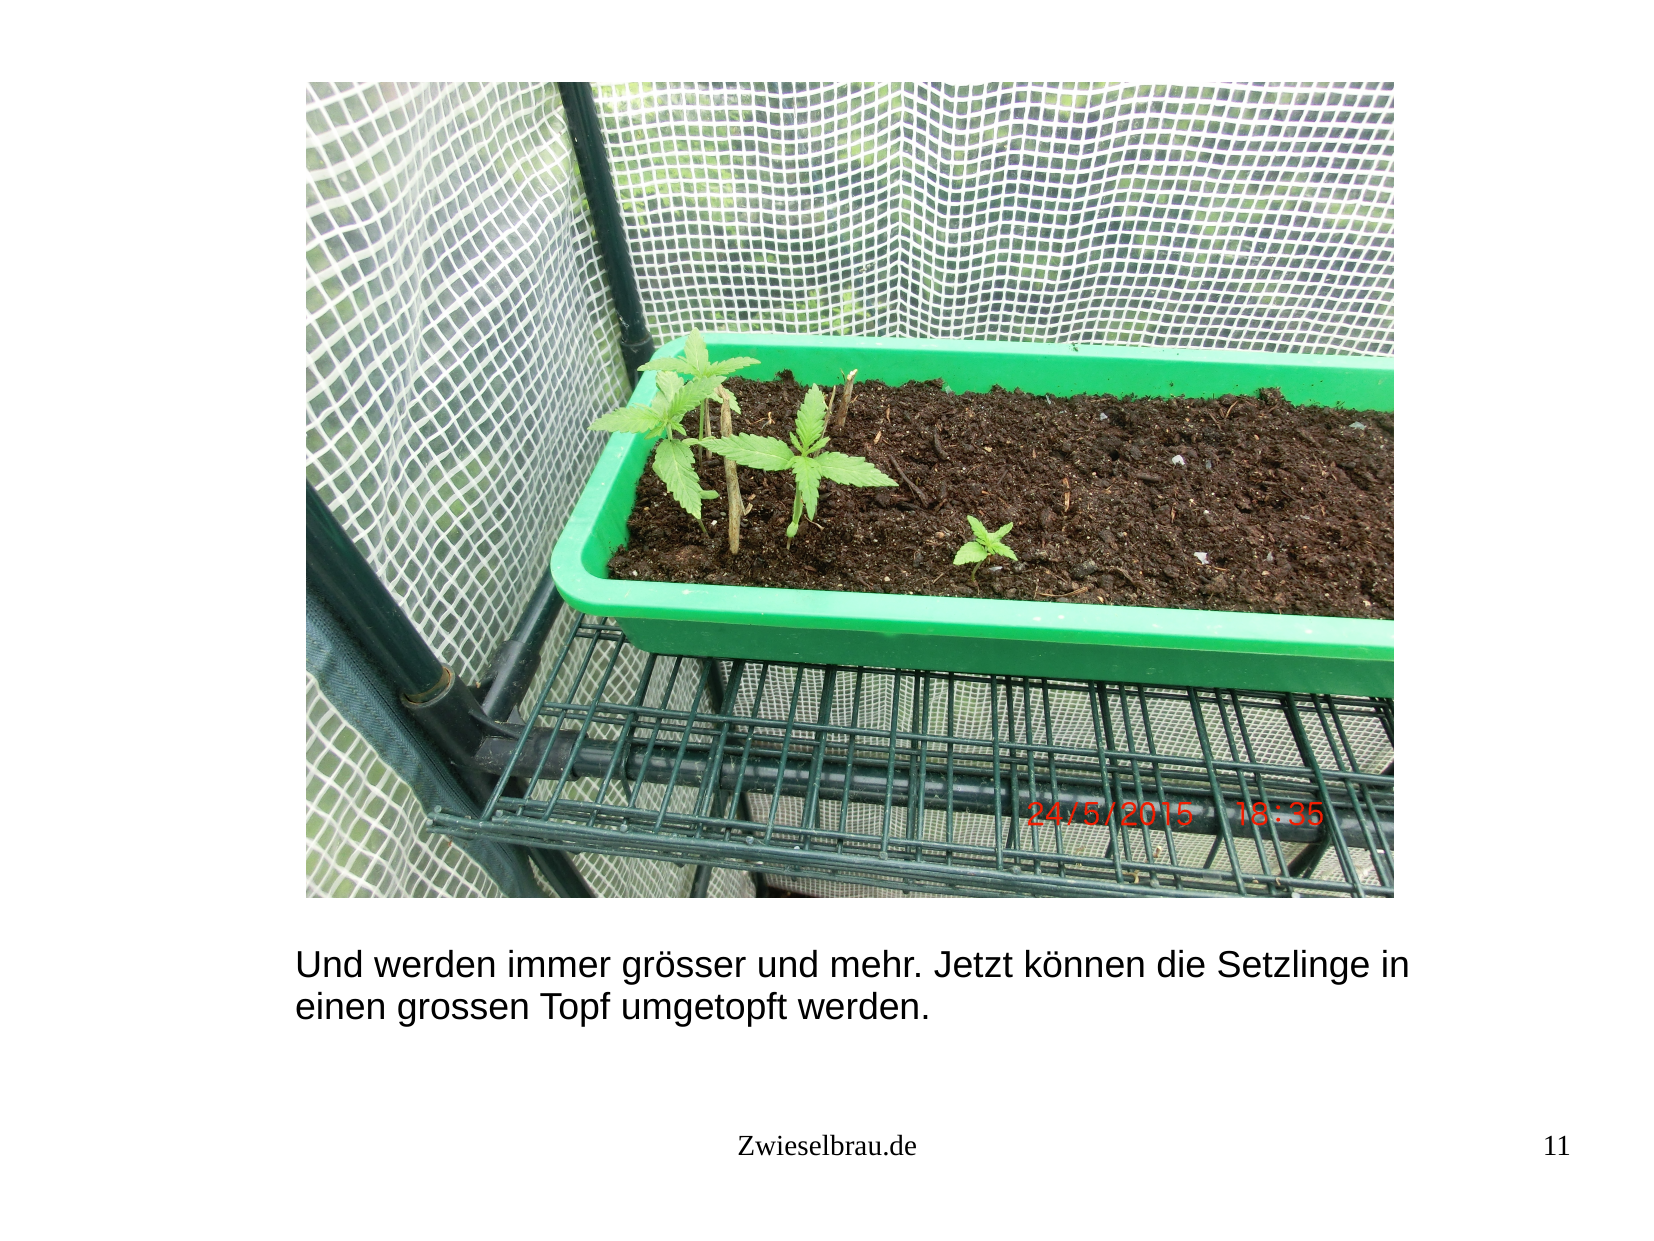

Und werden immer grösser und mehr. Jetzt können die Setzlinge in einen grossen Topf umgetopft werden.
Zwieselbrau.de
11